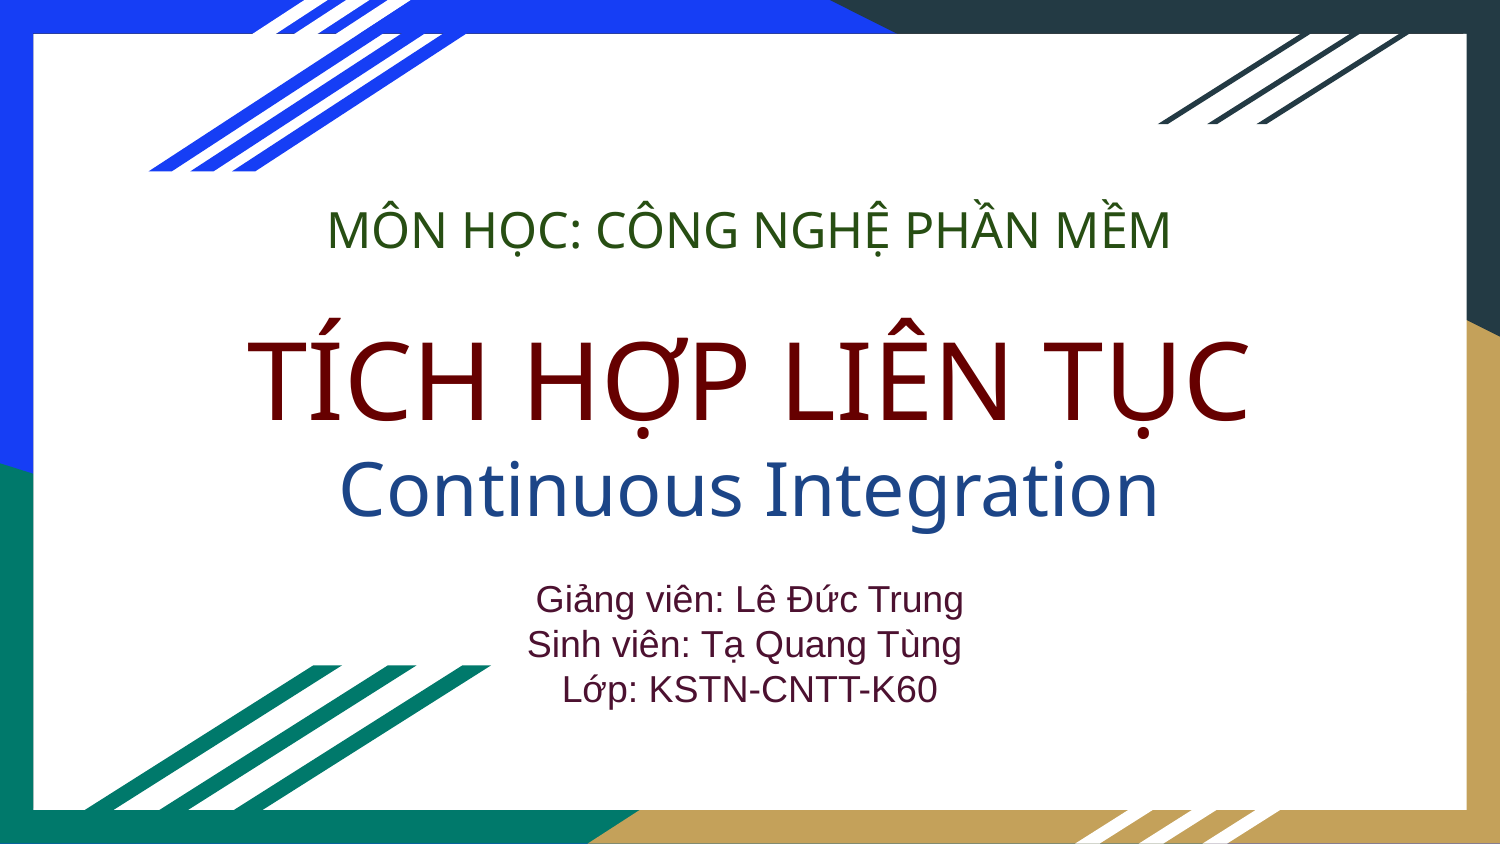

MÔN HỌC: CÔNG NGHỆ PHẦN MỀM
# TÍCH HỢP LIÊN TỤC Continuous Integration
Giảng viên: Lê Đức Trung
Sinh viên: Tạ Quang Tùng
Lớp: KSTN-CNTT-K60